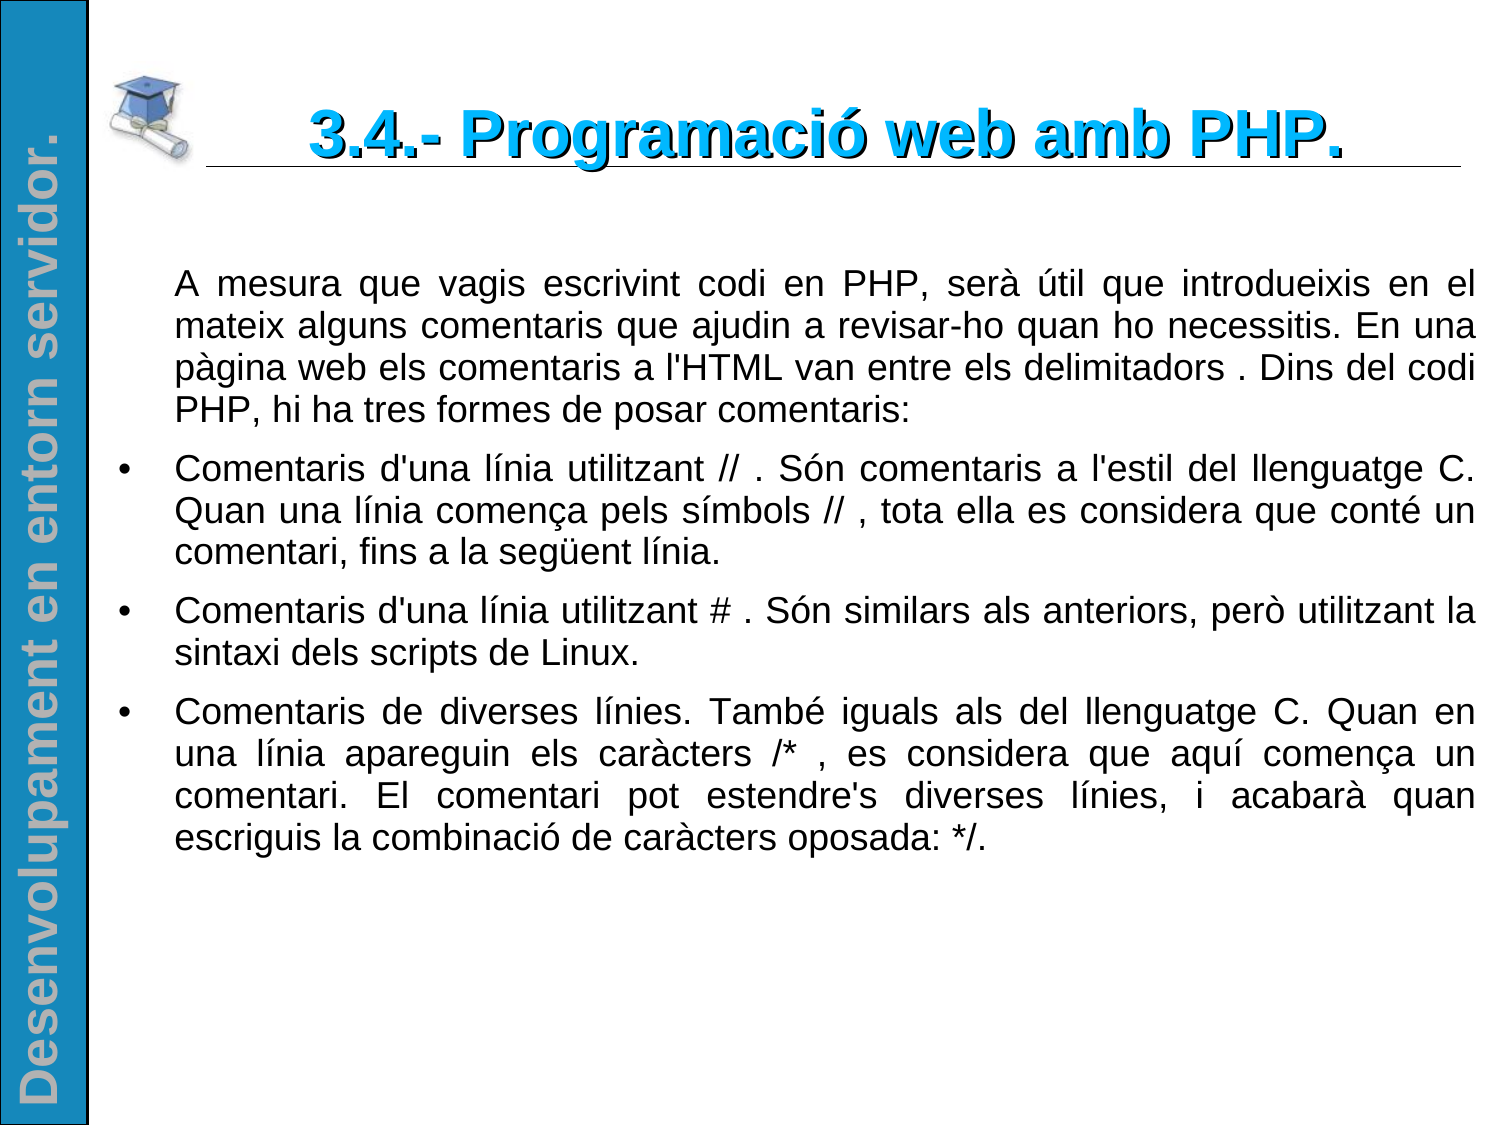

# 3.4.- Programació web amb PHP.
A mesura que vagis escrivint codi en PHP, serà útil que introdueixis en el mateix alguns comentaris que ajudin a revisar-ho quan ho necessitis. En una pàgina web els comentaris a l'HTML van entre els delimitadors . Dins del codi PHP, hi ha tres formes de posar comentaris:
Comentaris d'una línia utilitzant // . Són comentaris a l'estil del llenguatge C. Quan una línia comença pels símbols // , tota ella es considera que conté un comentari, fins a la següent línia.
Comentaris d'una línia utilitzant # . Són similars als anteriors, però utilitzant la sintaxi dels scripts de Linux.
Comentaris de diverses línies. També iguals als del llenguatge C. Quan en una línia apareguin els caràcters /* , es considera que aquí comença un comentari. El comentari pot estendre's diverses línies, i acabarà quan escriguis la combinació de caràcters oposada: */.